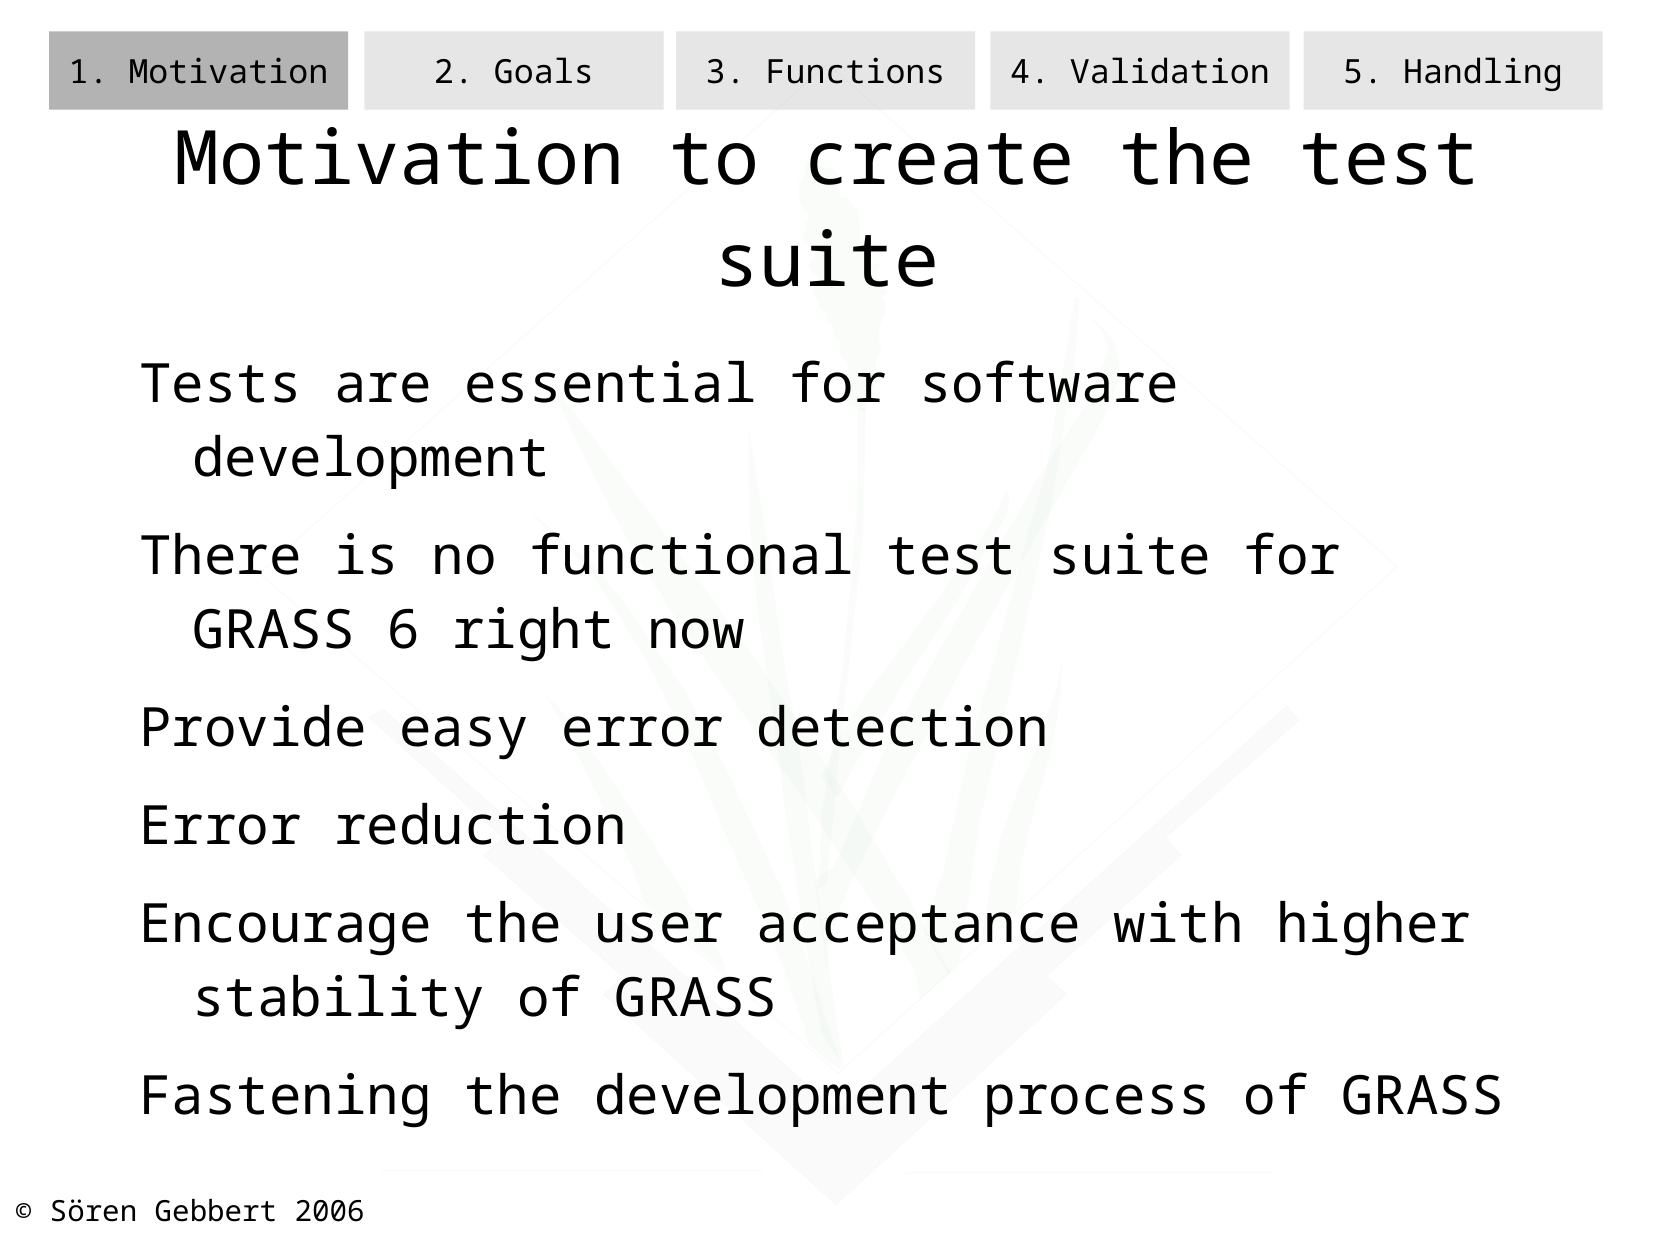

1. Motivation
2. Goals
3. Functions
4. Validation
5. Handling
# Motivation to create the test suite
Tests are essential for software development
There is no functional test suite for GRASS 6 right now
Provide easy error detection
Error reduction
Encourage the user acceptance with higher stability of GRASS
Fastening the development process of GRASS
© Sören Gebbert 2006